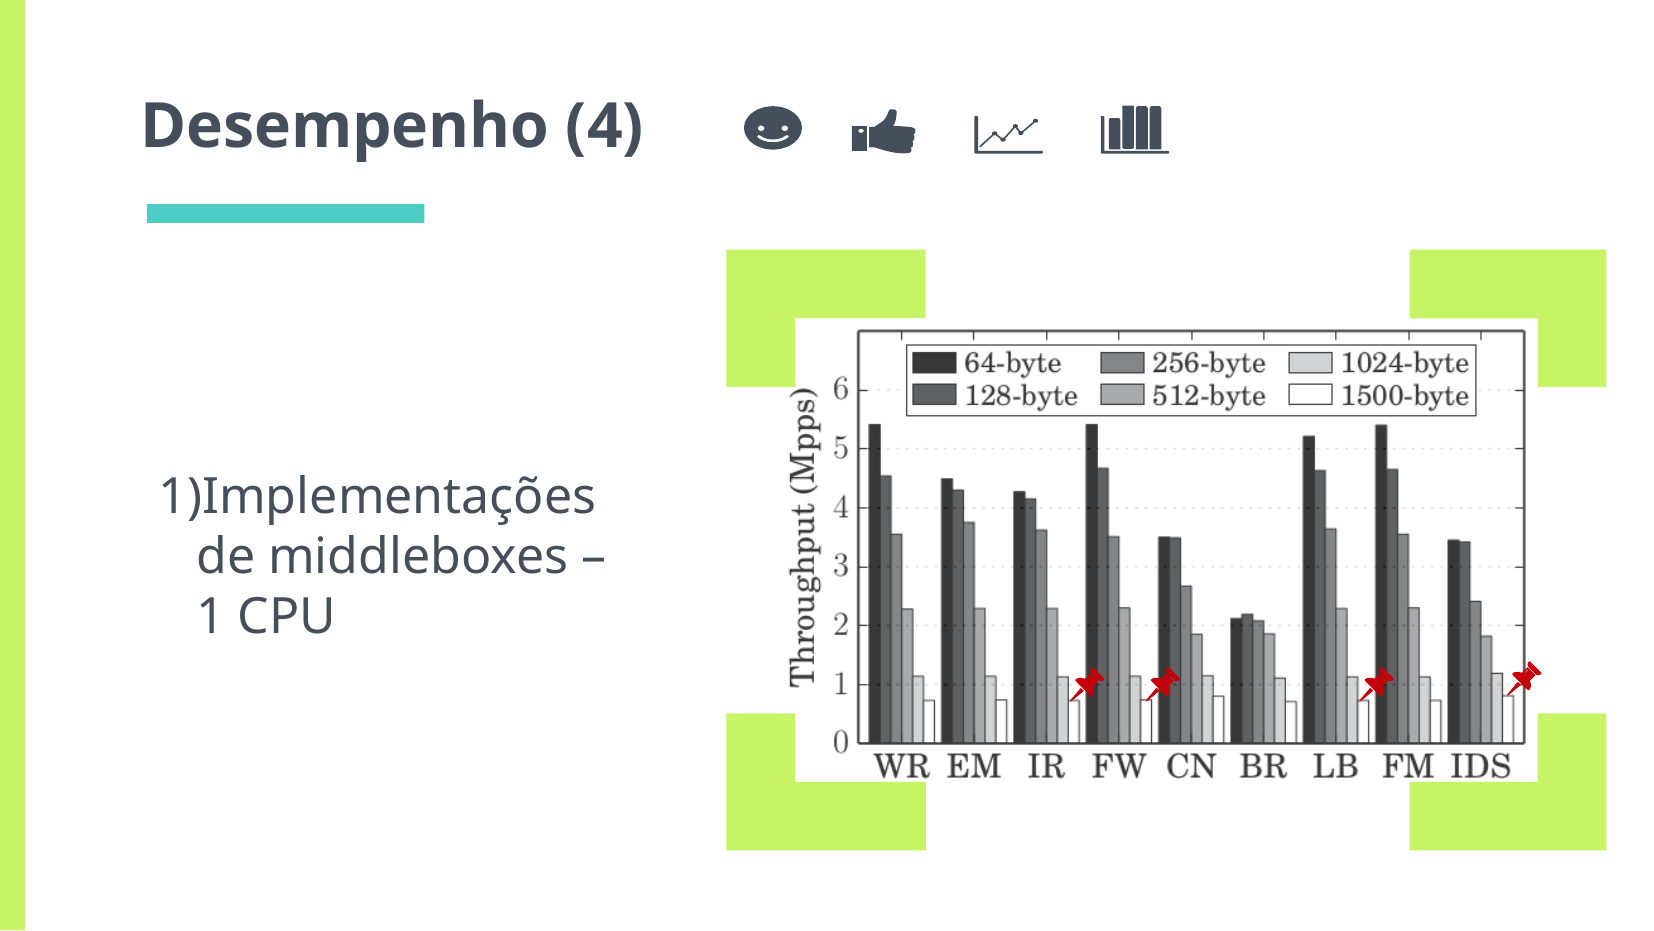

# Desempenho (4)
Implementações de middleboxes – 1 CPU